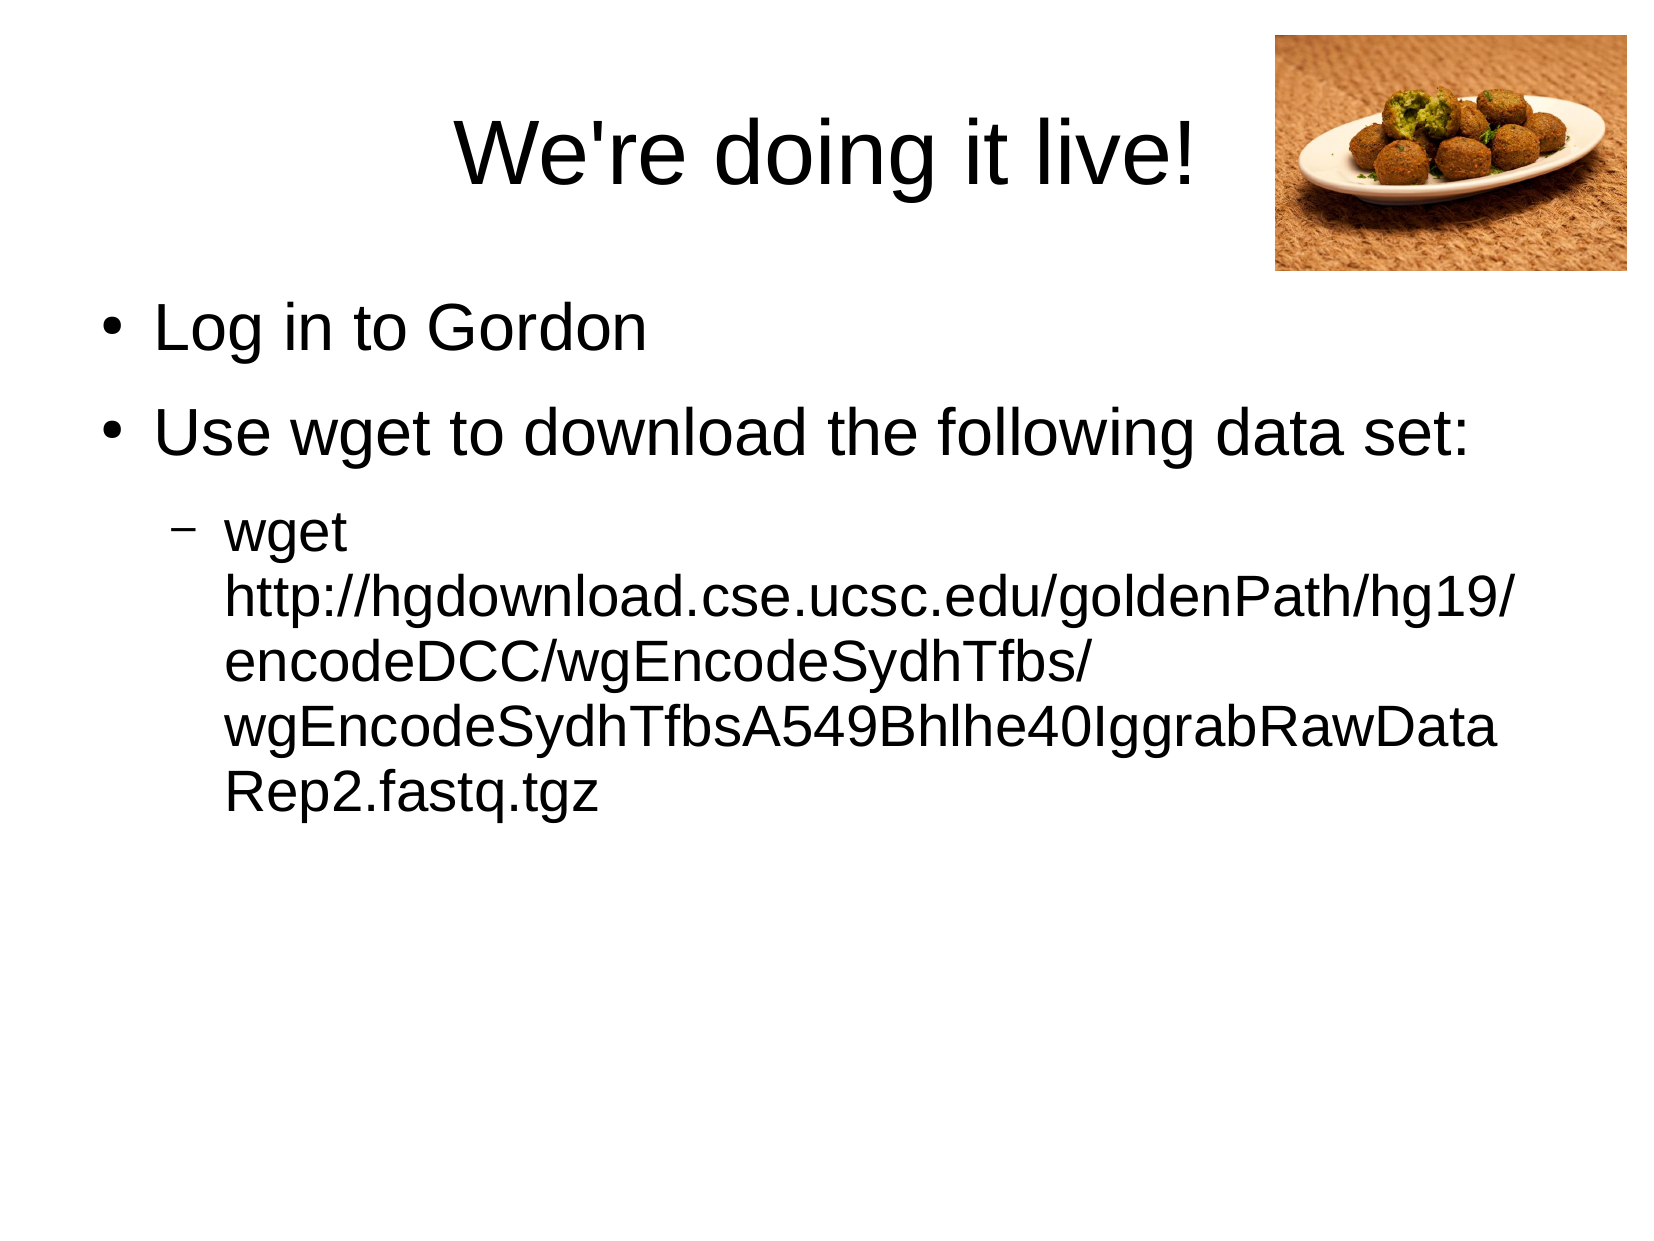

# We're doing it live!
Log in to Gordon
Use wget to download the following data set:
wget http://hgdownload.cse.ucsc.edu/goldenPath/hg19/encodeDCC/wgEncodeSydhTfbs/wgEncodeSydhTfbsA549Bhlhe40IggrabRawDataRep2.fastq.tgz